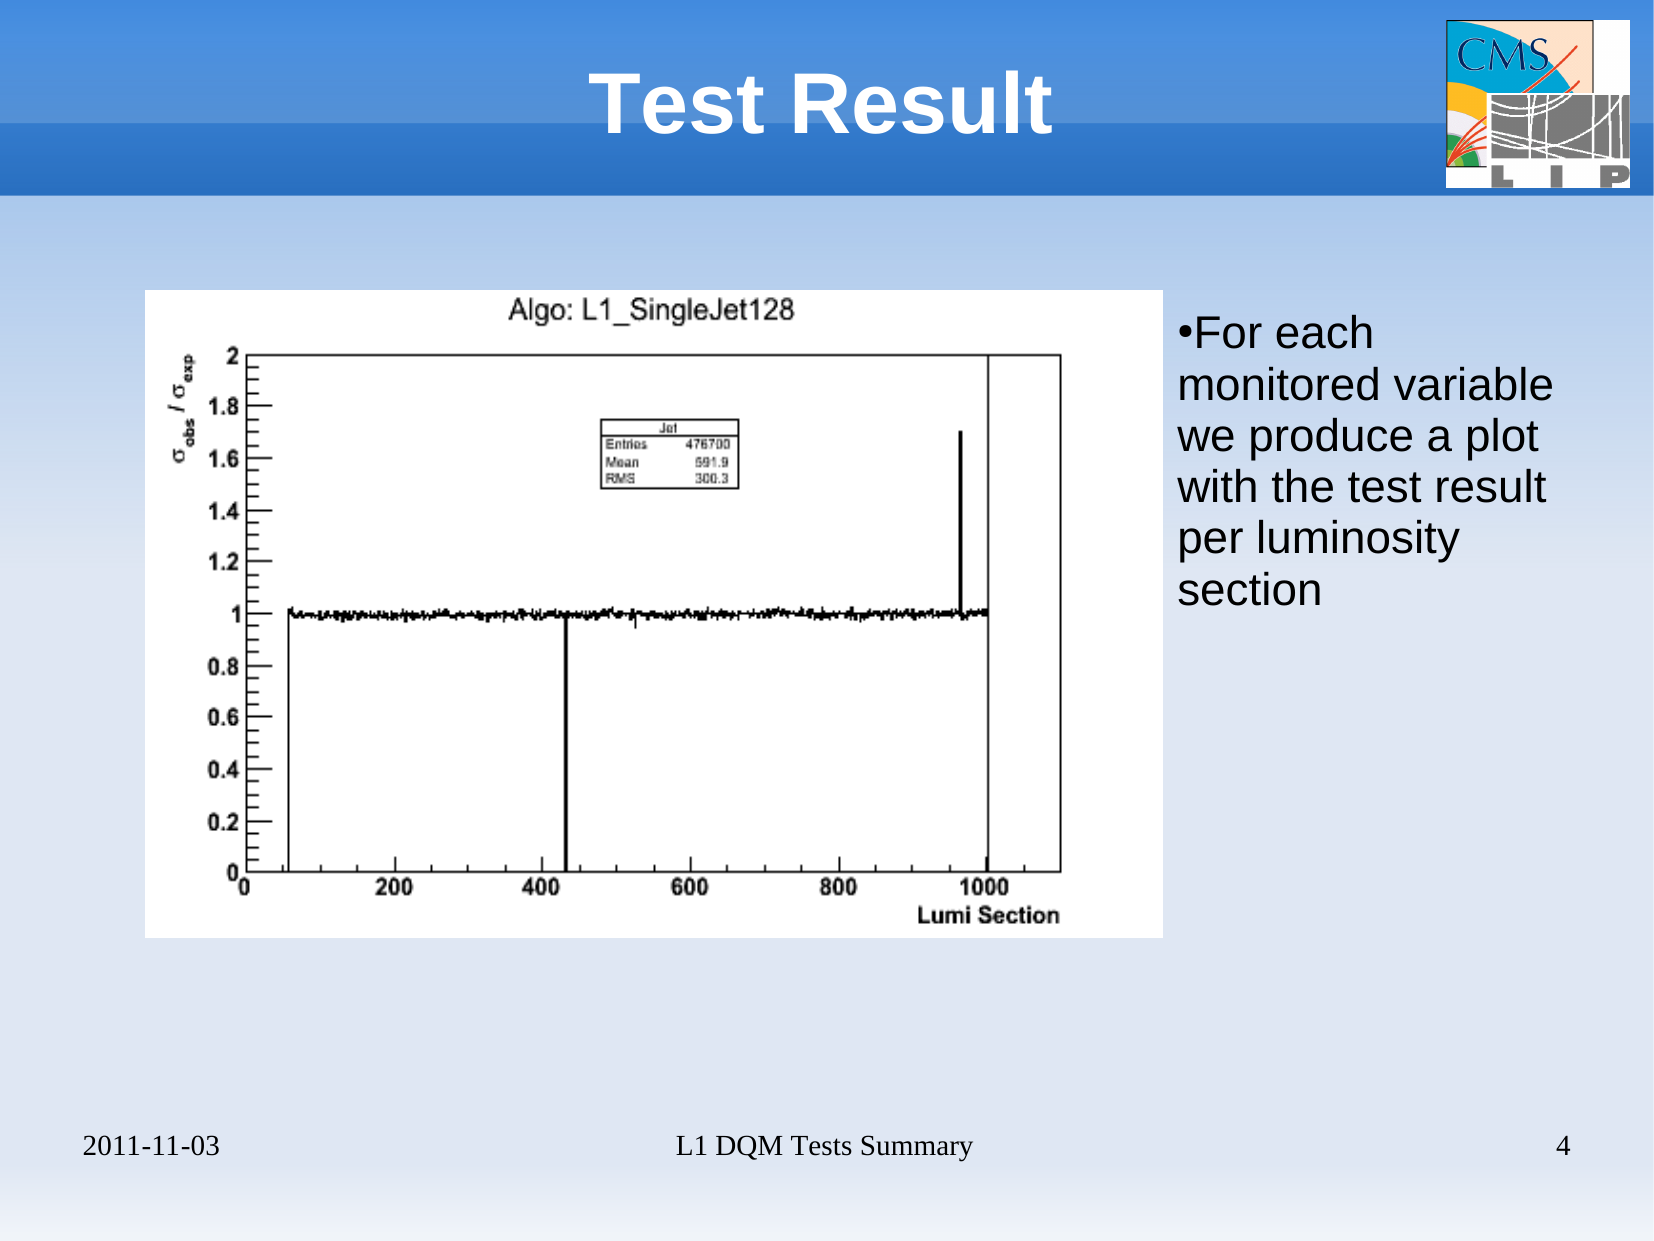

# Test Result
For each monitored variable we produce a plot with the test result per luminosity section
2011-11-03
L1 DQM Tests Summary
4